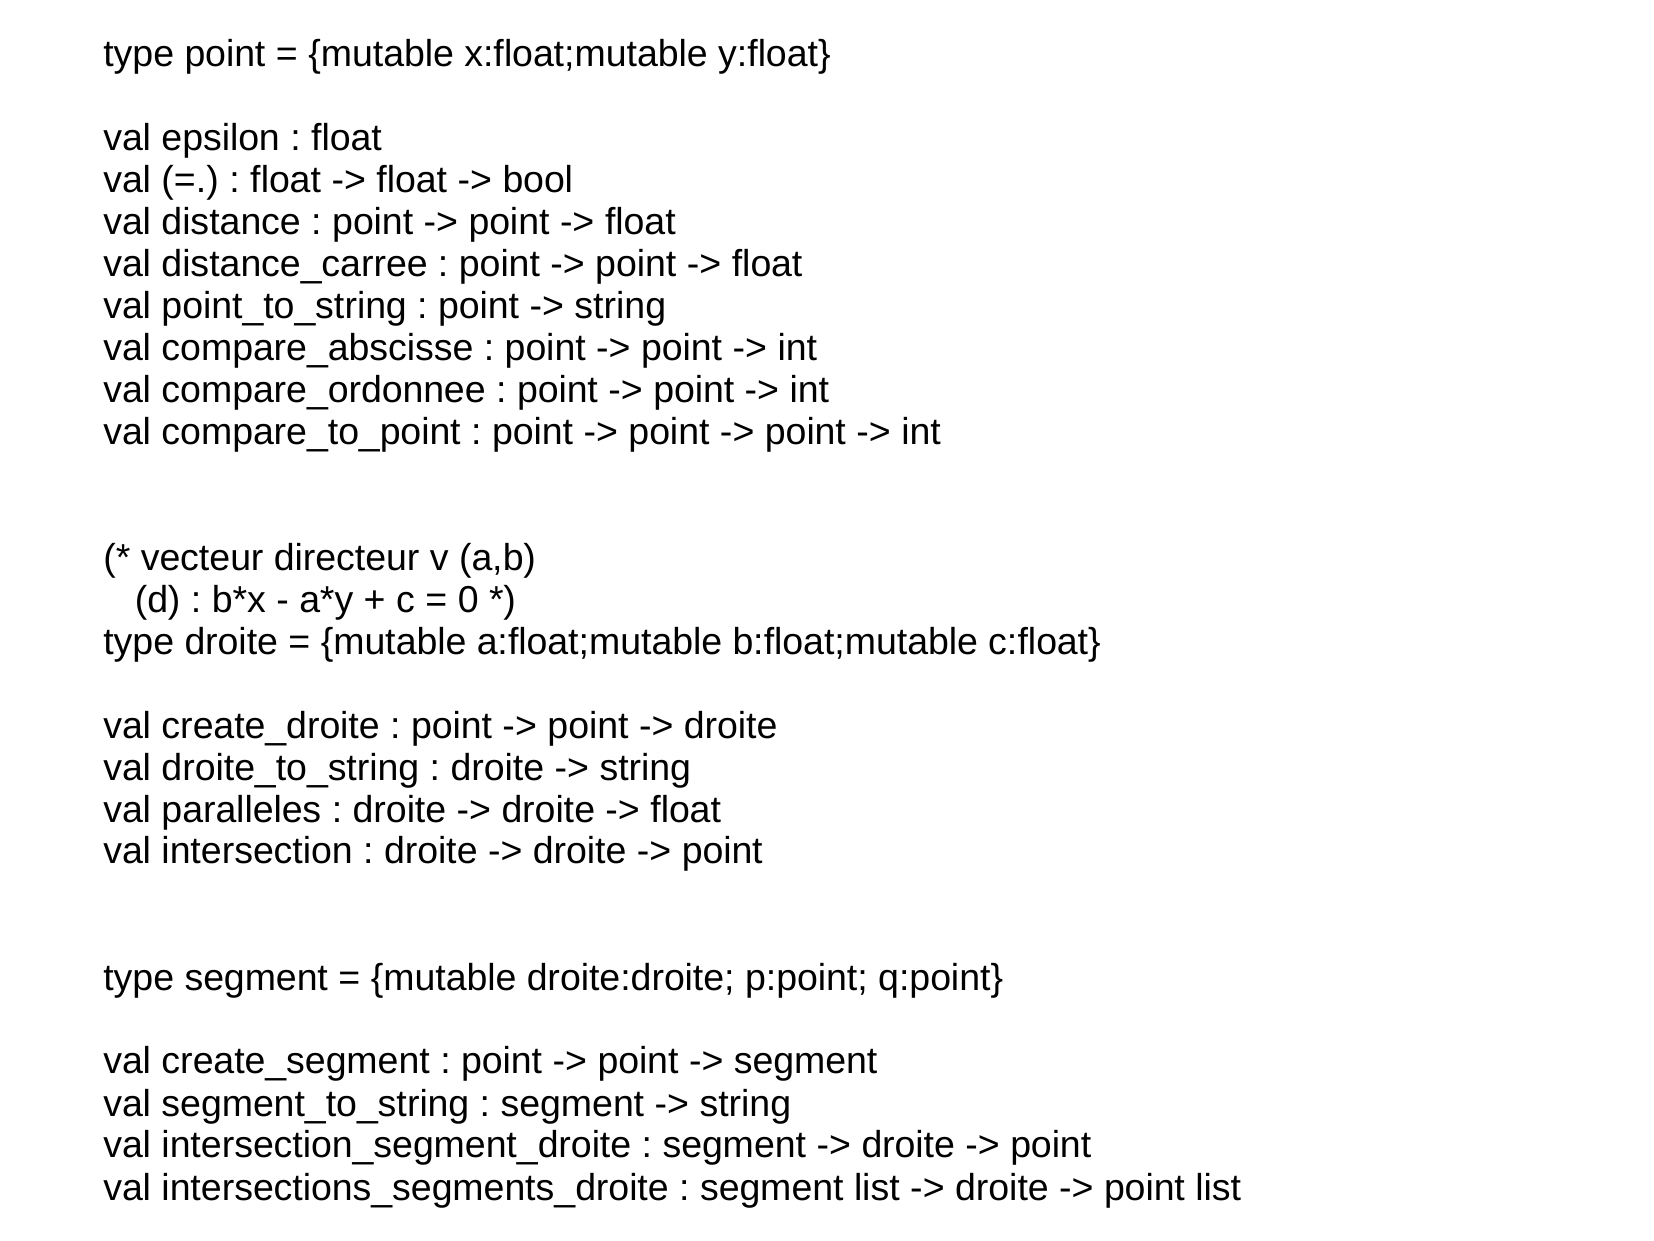

type point = {mutable x:float;mutable y:float}
val epsilon : float
val (=.) : float -> float -> bool
val distance : point -> point -> float
val distance_carree : point -> point -> float
val point_to_string : point -> string
val compare_abscisse : point -> point -> int
val compare_ordonnee : point -> point -> int
val compare_to_point : point -> point -> point -> int
(* vecteur directeur v (a,b)
 (d) : b*x - a*y + c = 0 *)
type droite = {mutable a:float;mutable b:float;mutable c:float}
val create_droite : point -> point -> droite
val droite_to_string : droite -> string
val paralleles : droite -> droite -> float
val intersection : droite -> droite -> point
type segment = {mutable droite:droite; p:point; q:point}
val create_segment : point -> point -> segment
val segment_to_string : segment -> string
val intersection_segment_droite : segment -> droite -> point
val intersections_segments_droite : segment list -> droite -> point list